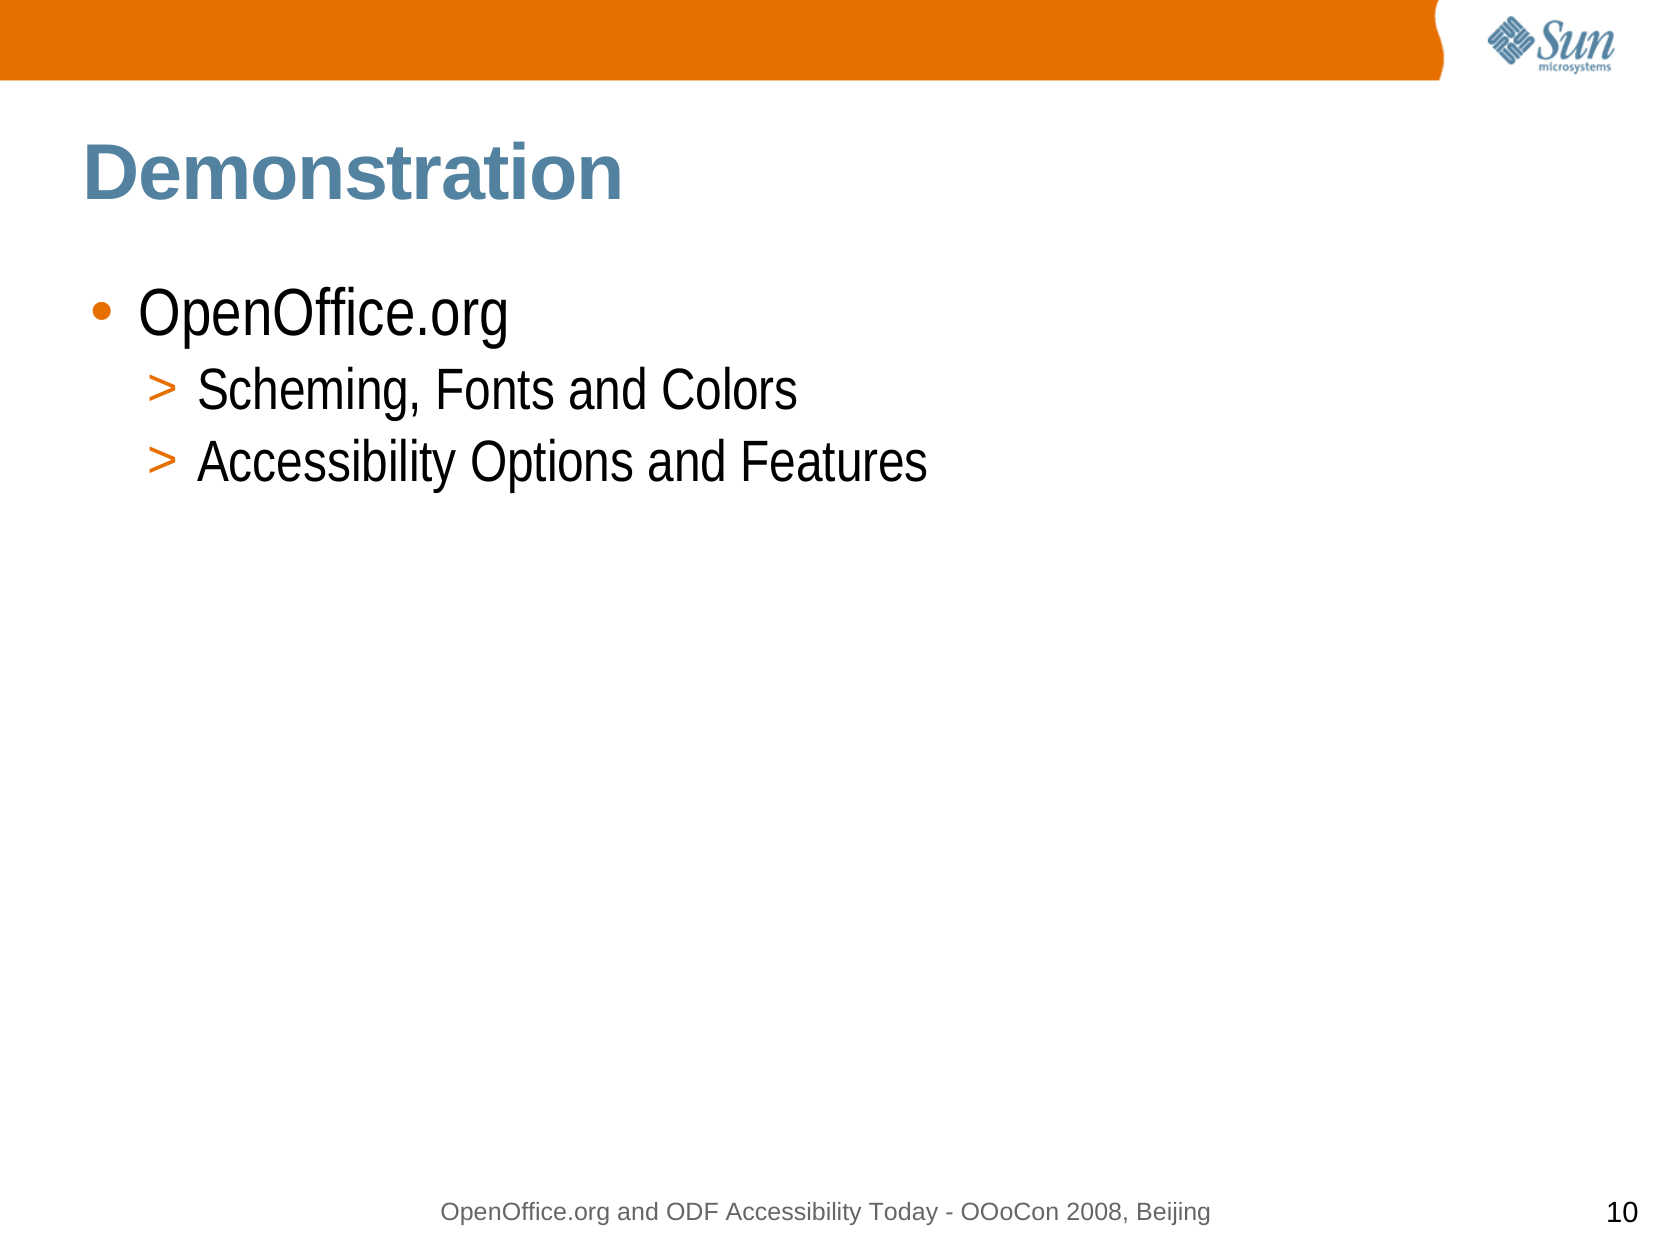

# Demonstration
OpenOffice.org
Scheming, Fonts and Colors
Accessibility Options and Features